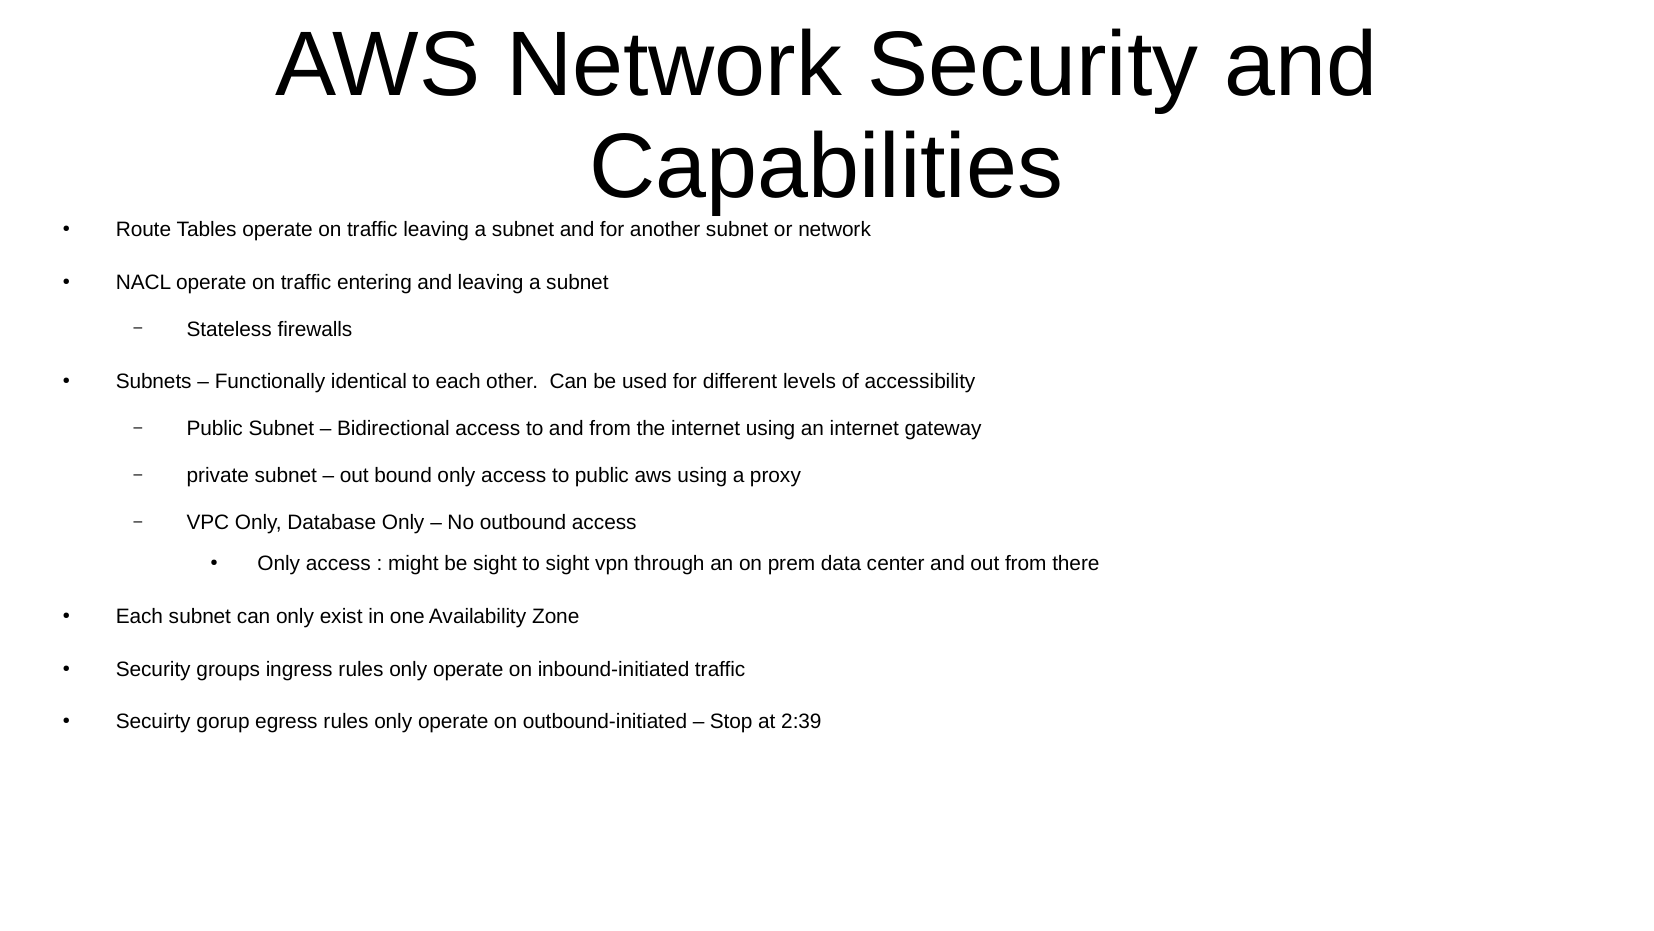

# AWS Network Security and Capabilities
Route Tables operate on traffic leaving a subnet and for another subnet or network
NACL operate on traffic entering and leaving a subnet
Stateless firewalls
Subnets – Functionally identical to each other. Can be used for different levels of accessibility
Public Subnet – Bidirectional access to and from the internet using an internet gateway
private subnet – out bound only access to public aws using a proxy
VPC Only, Database Only – No outbound access
Only access : might be sight to sight vpn through an on prem data center and out from there
Each subnet can only exist in one Availability Zone
Security groups ingress rules only operate on inbound-initiated traffic
Secuirty gorup egress rules only operate on outbound-initiated – Stop at 2:39